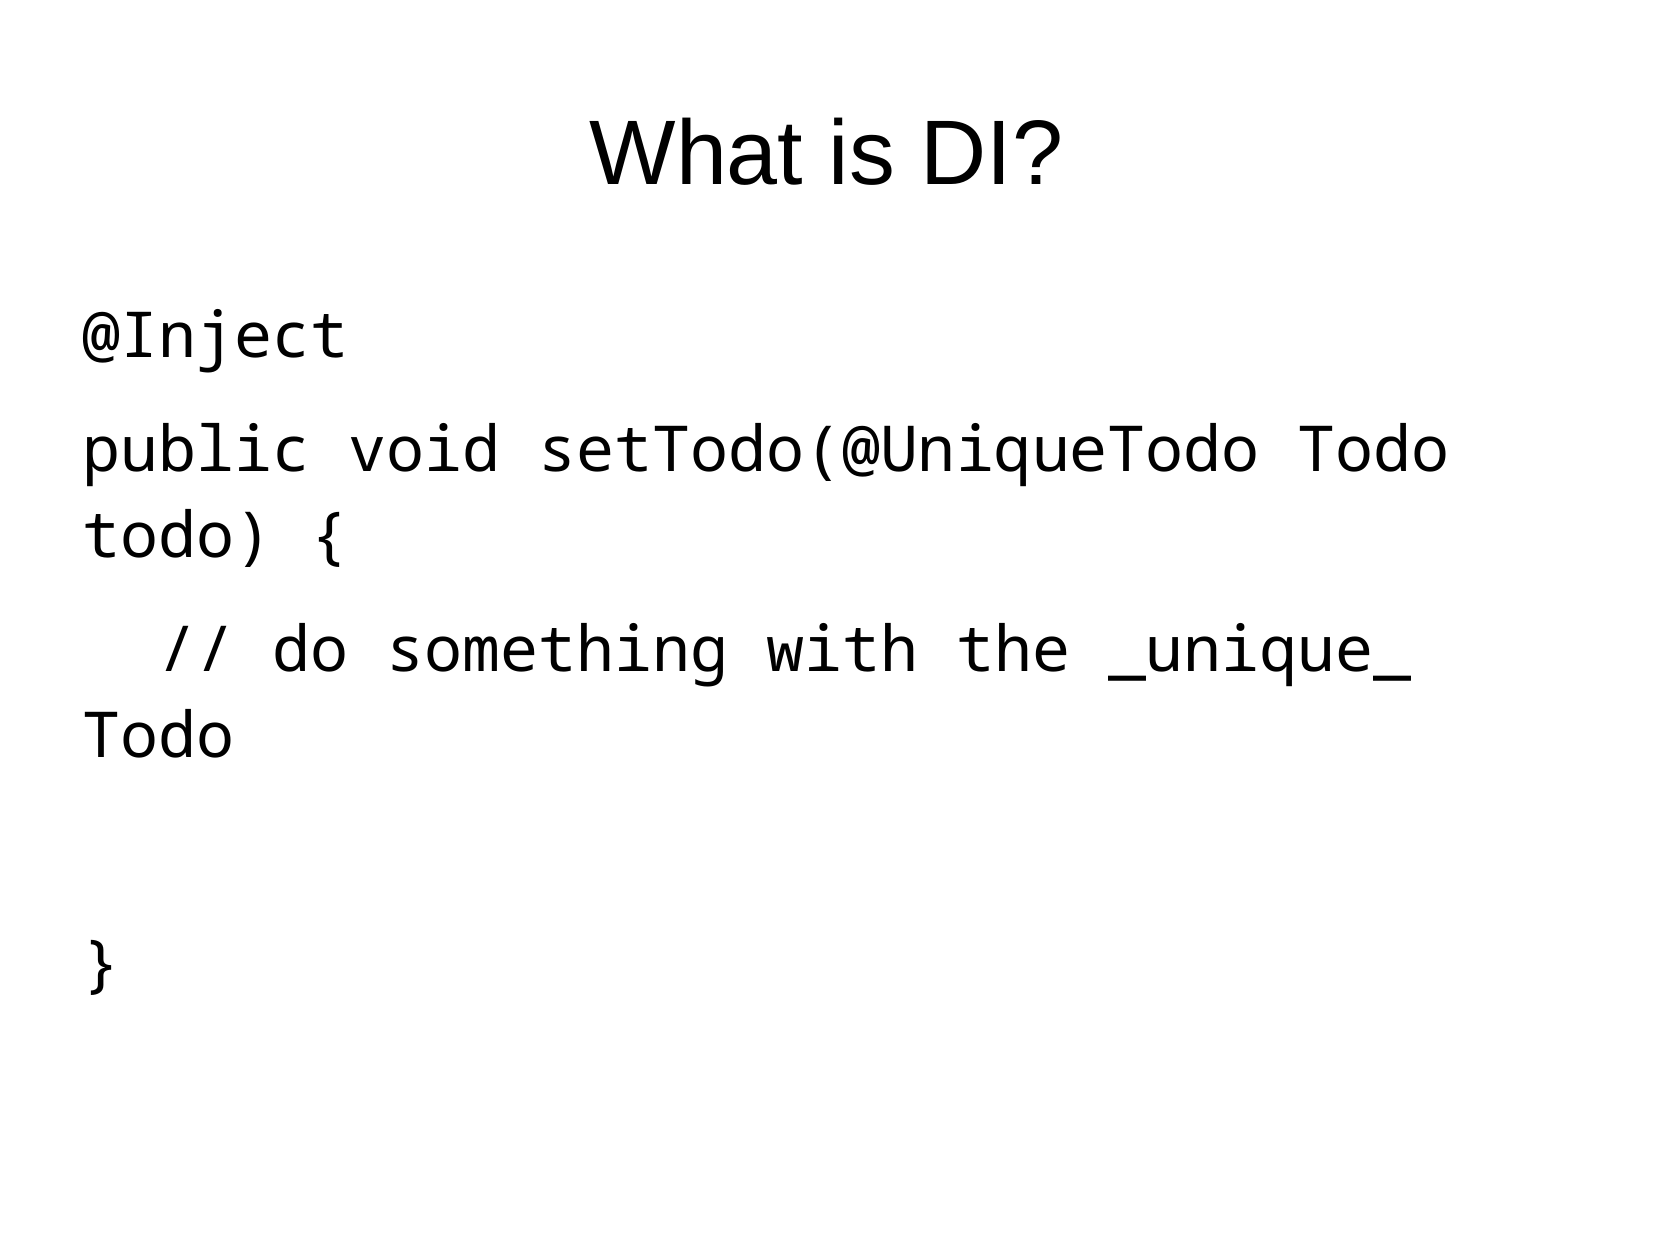

# What is DI?
@Inject
public void setTodo(@UniqueTodo Todo todo) {
 // do something with the _unique_ Todo
}